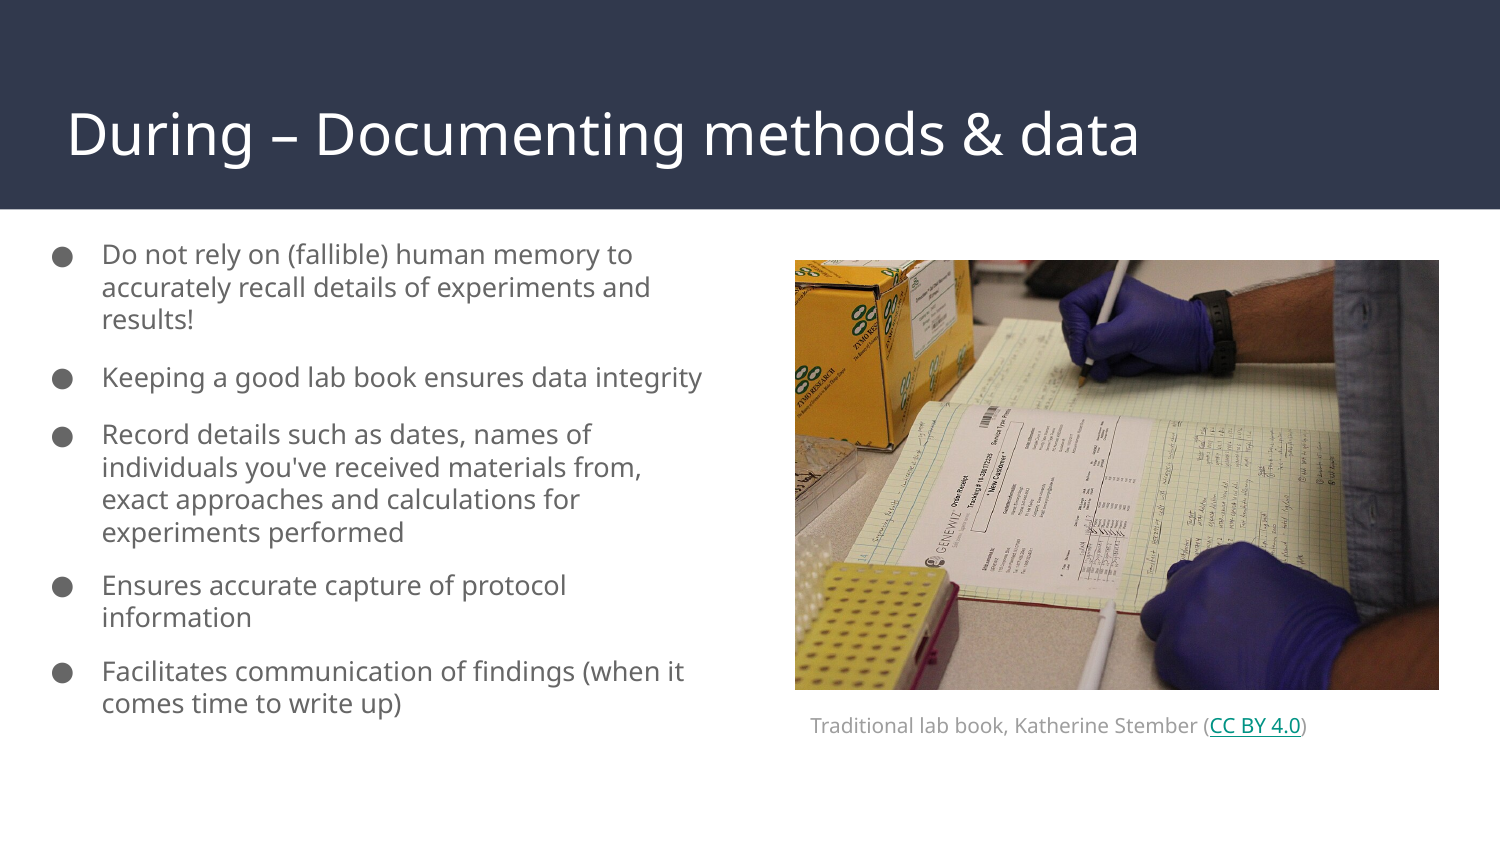

# During – Documenting methods & data
Do not rely on (fallible) human memory to accurately recall details of experiments and results!
Keeping a good lab book ensures data integrity
Record details such as dates, names of individuals you've received materials from, exact approaches and calculations for experiments performed
Ensures accurate capture of protocol information
Facilitates communication of findings (when it comes time to write up)
Traditional lab book, Katherine Stember (CC BY 4.0)